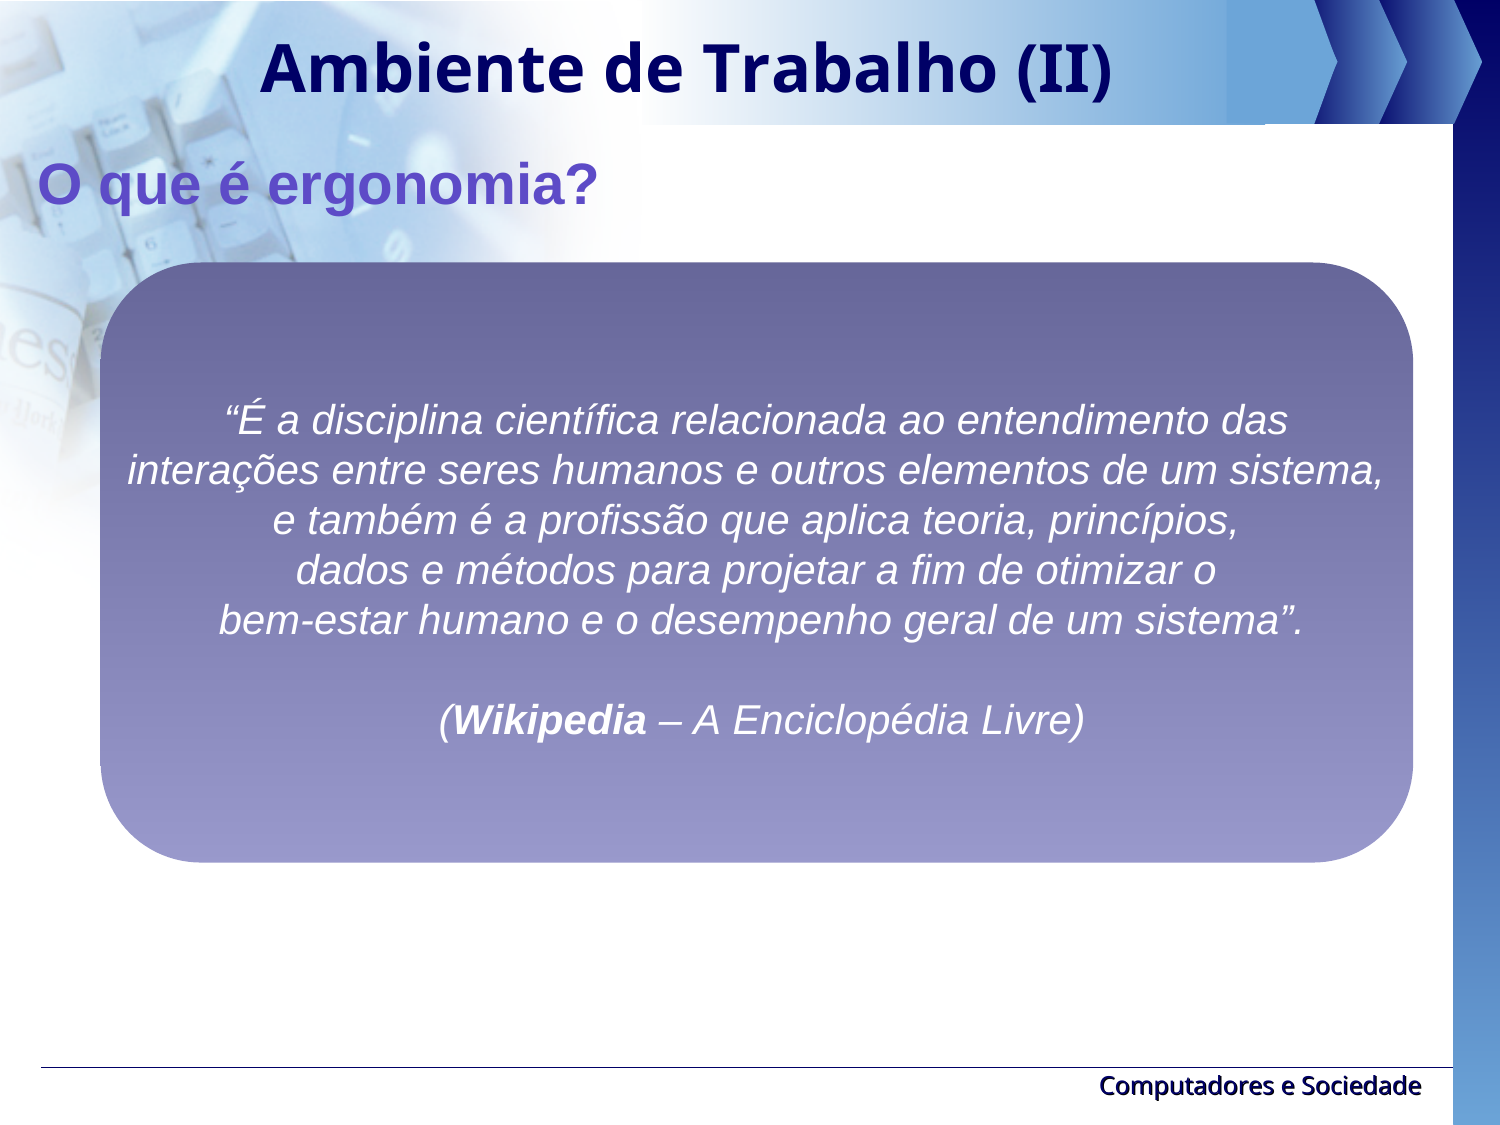

# Ambiente de Trabalho (II)
O que é ergonomia?
“É a disciplina científica relacionada ao entendimento das
interações entre seres humanos e outros elementos de um sistema,
e também é a profissão que aplica teoria, princípios,
dados e métodos para projetar a fim de otimizar o
bem-estar humano e o desempenho geral de um sistema”.
(Wikipedia – A Enciclopédia Livre)